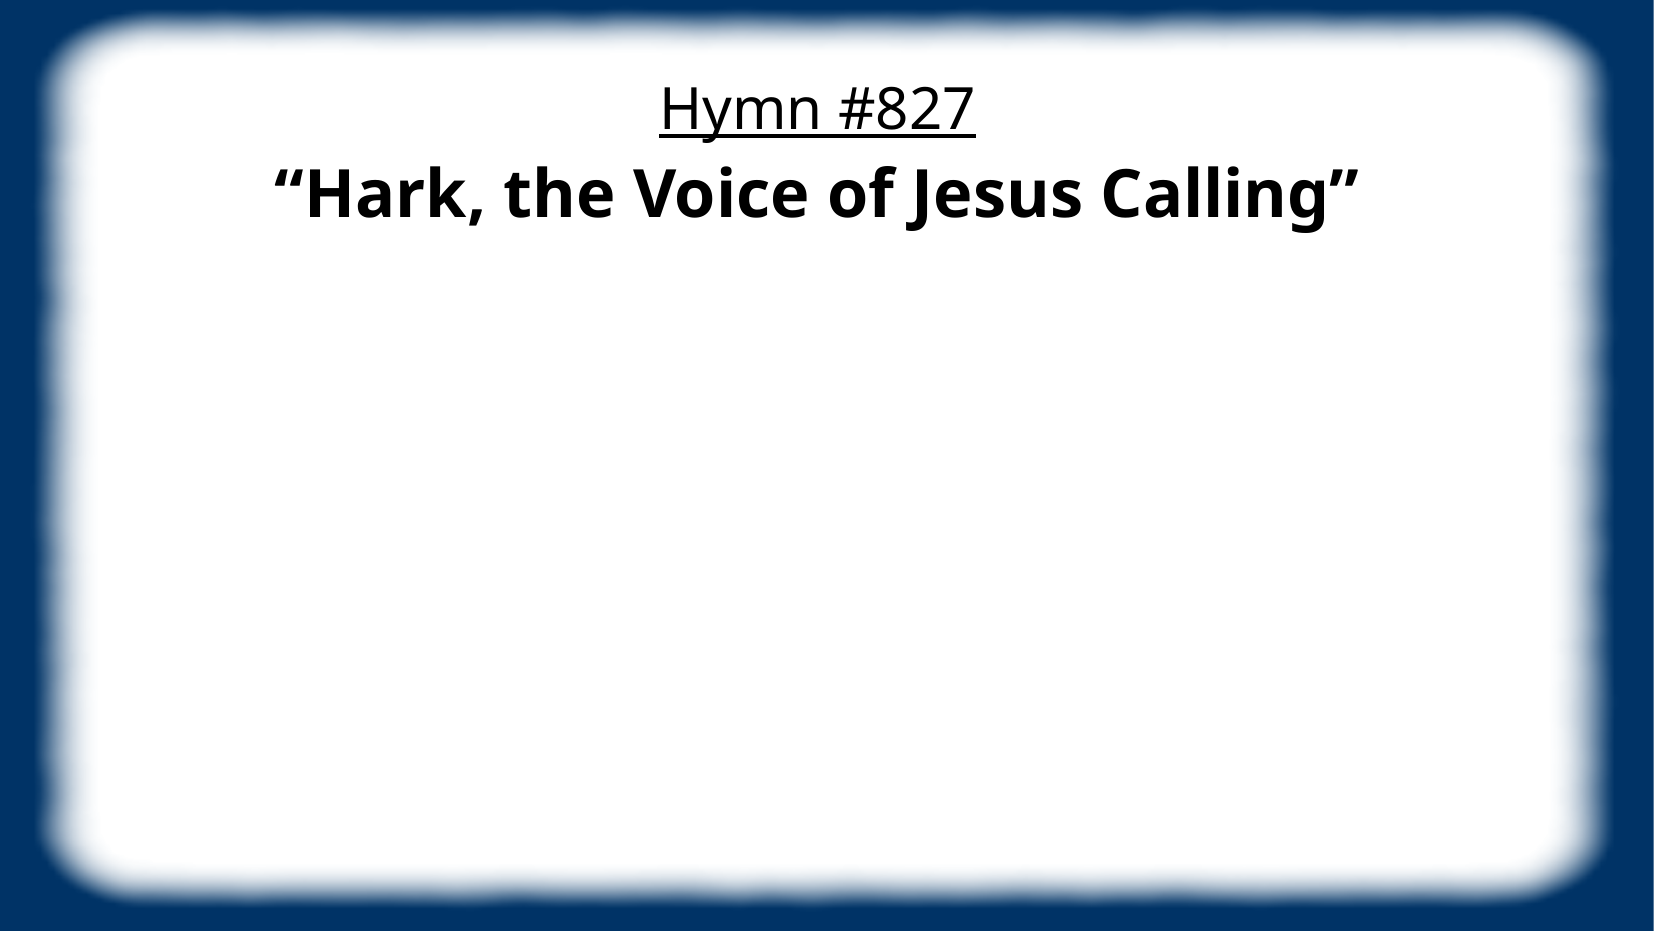

Hymn #827
“Hark, the Voice of Jesus Calling”